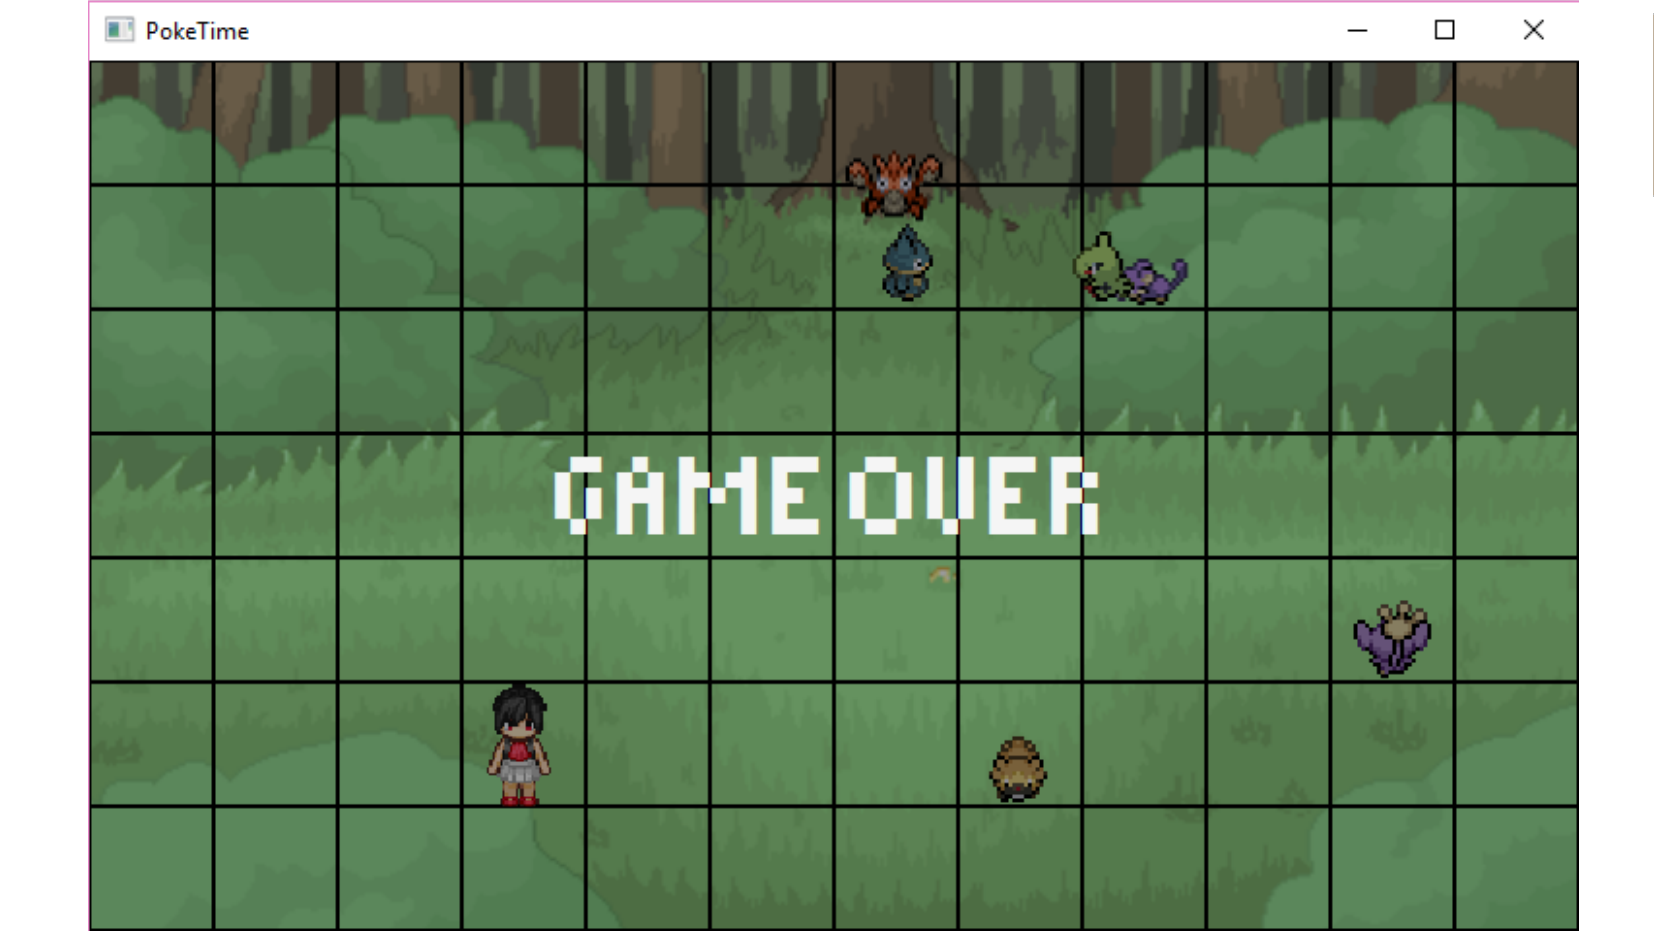

# Ohne Hilfsmittel nichts los
<insert game over screen>